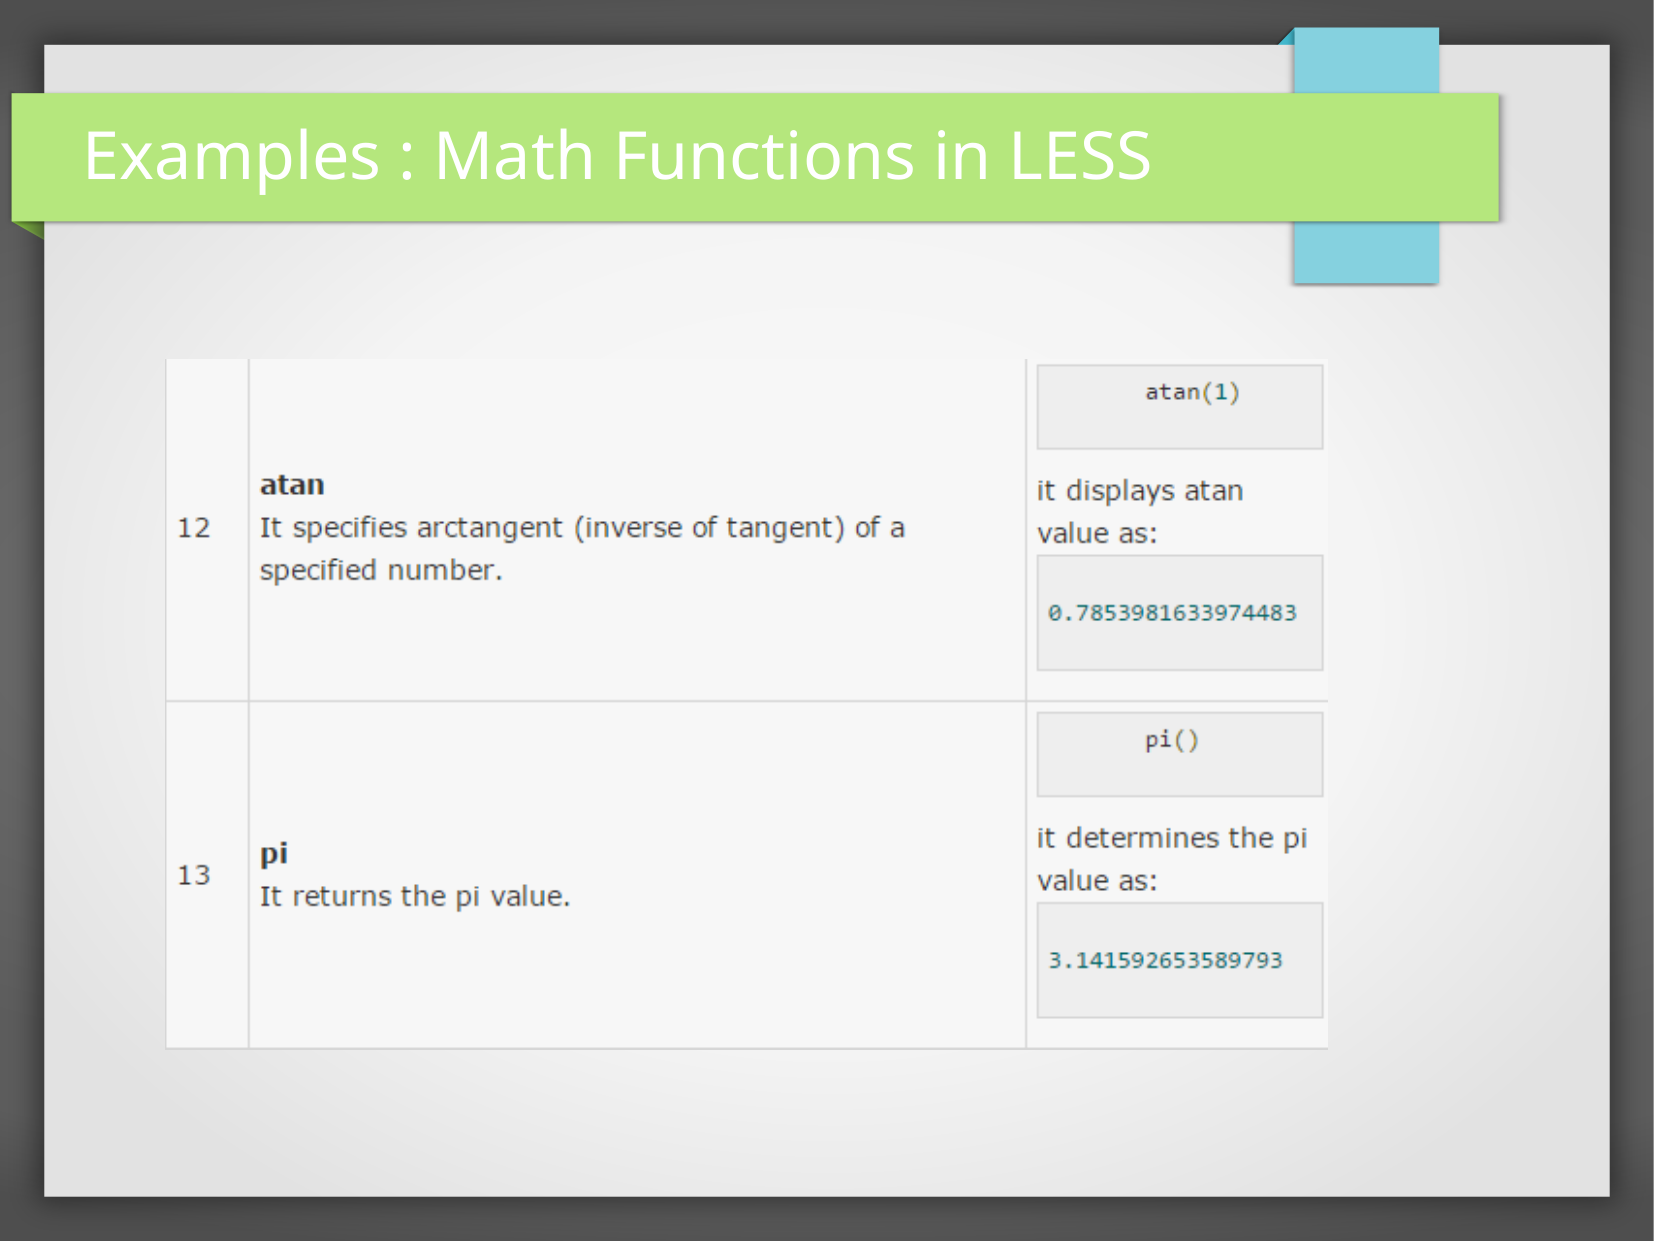

# Examples : Math Functions in LESS